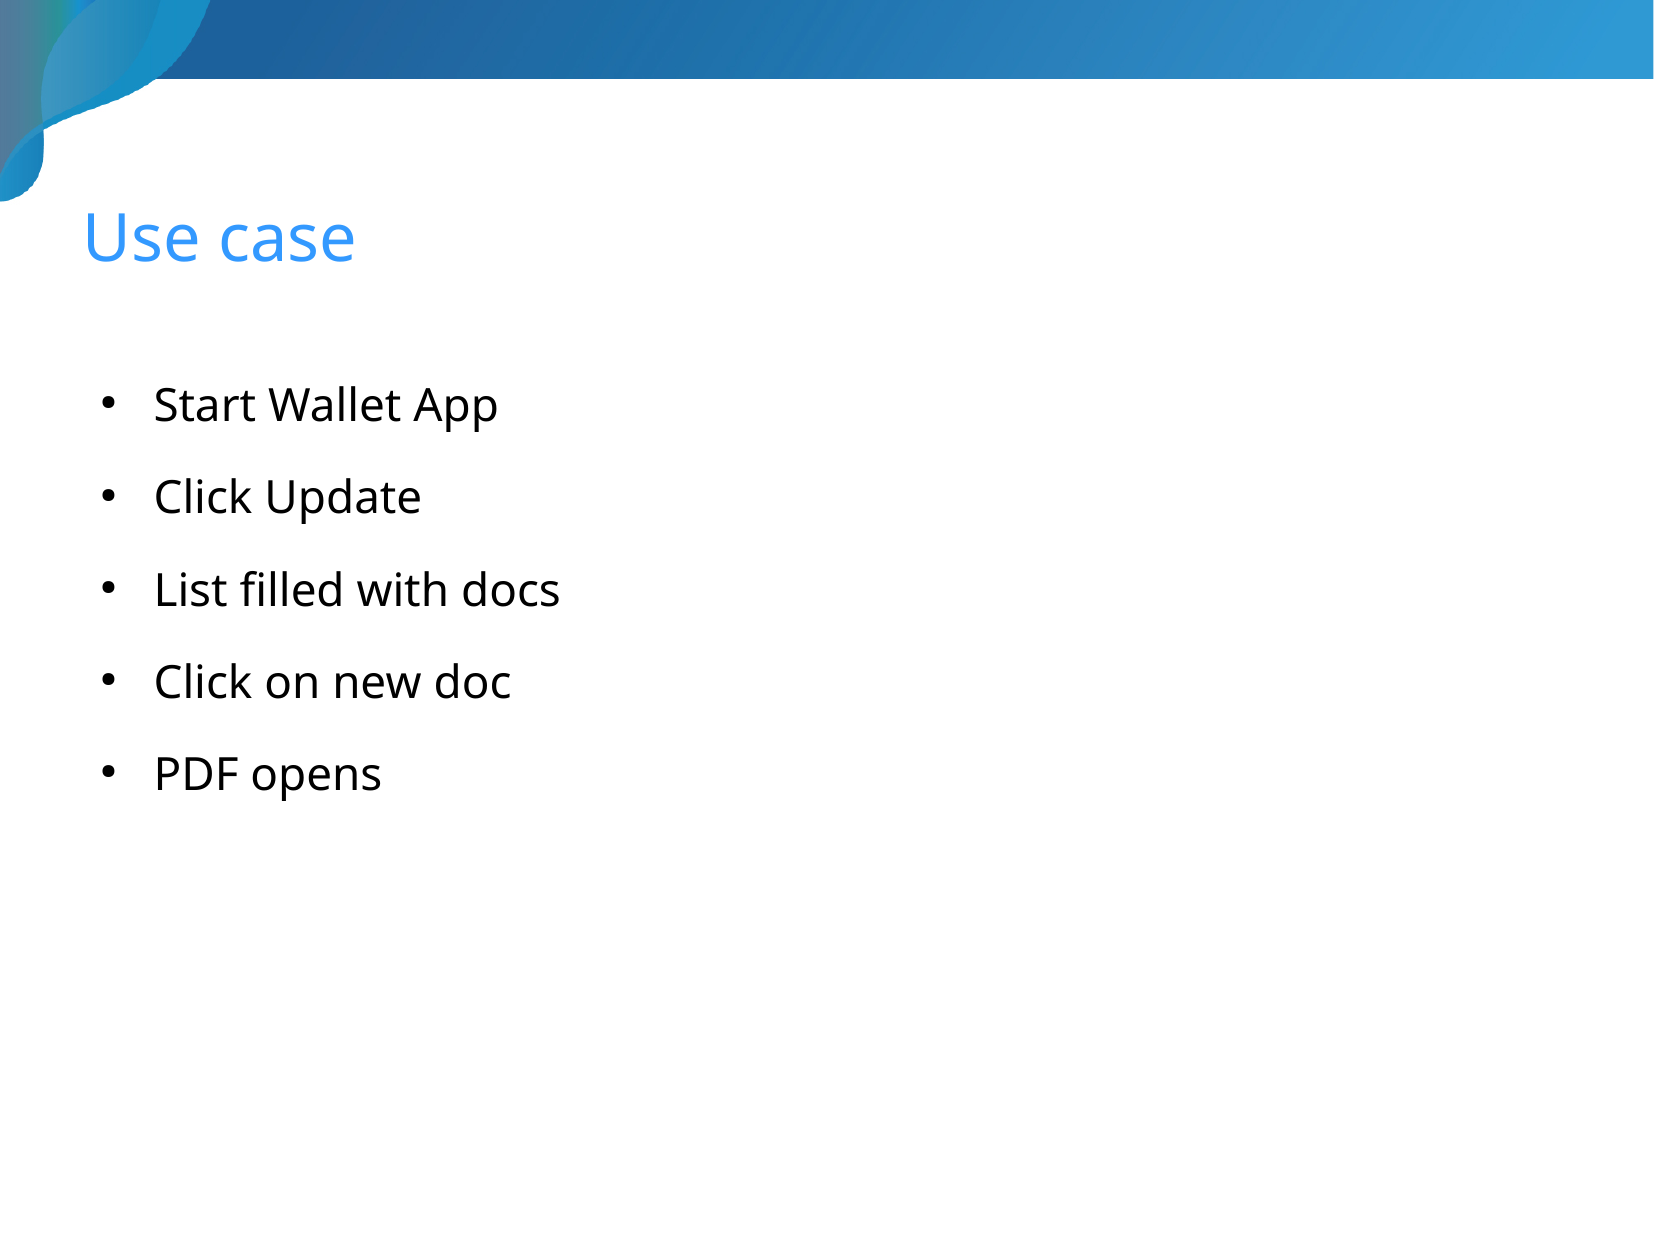

# Use case
Start Wallet App
Click Update
List filled with docs
Click on new doc
PDF opens